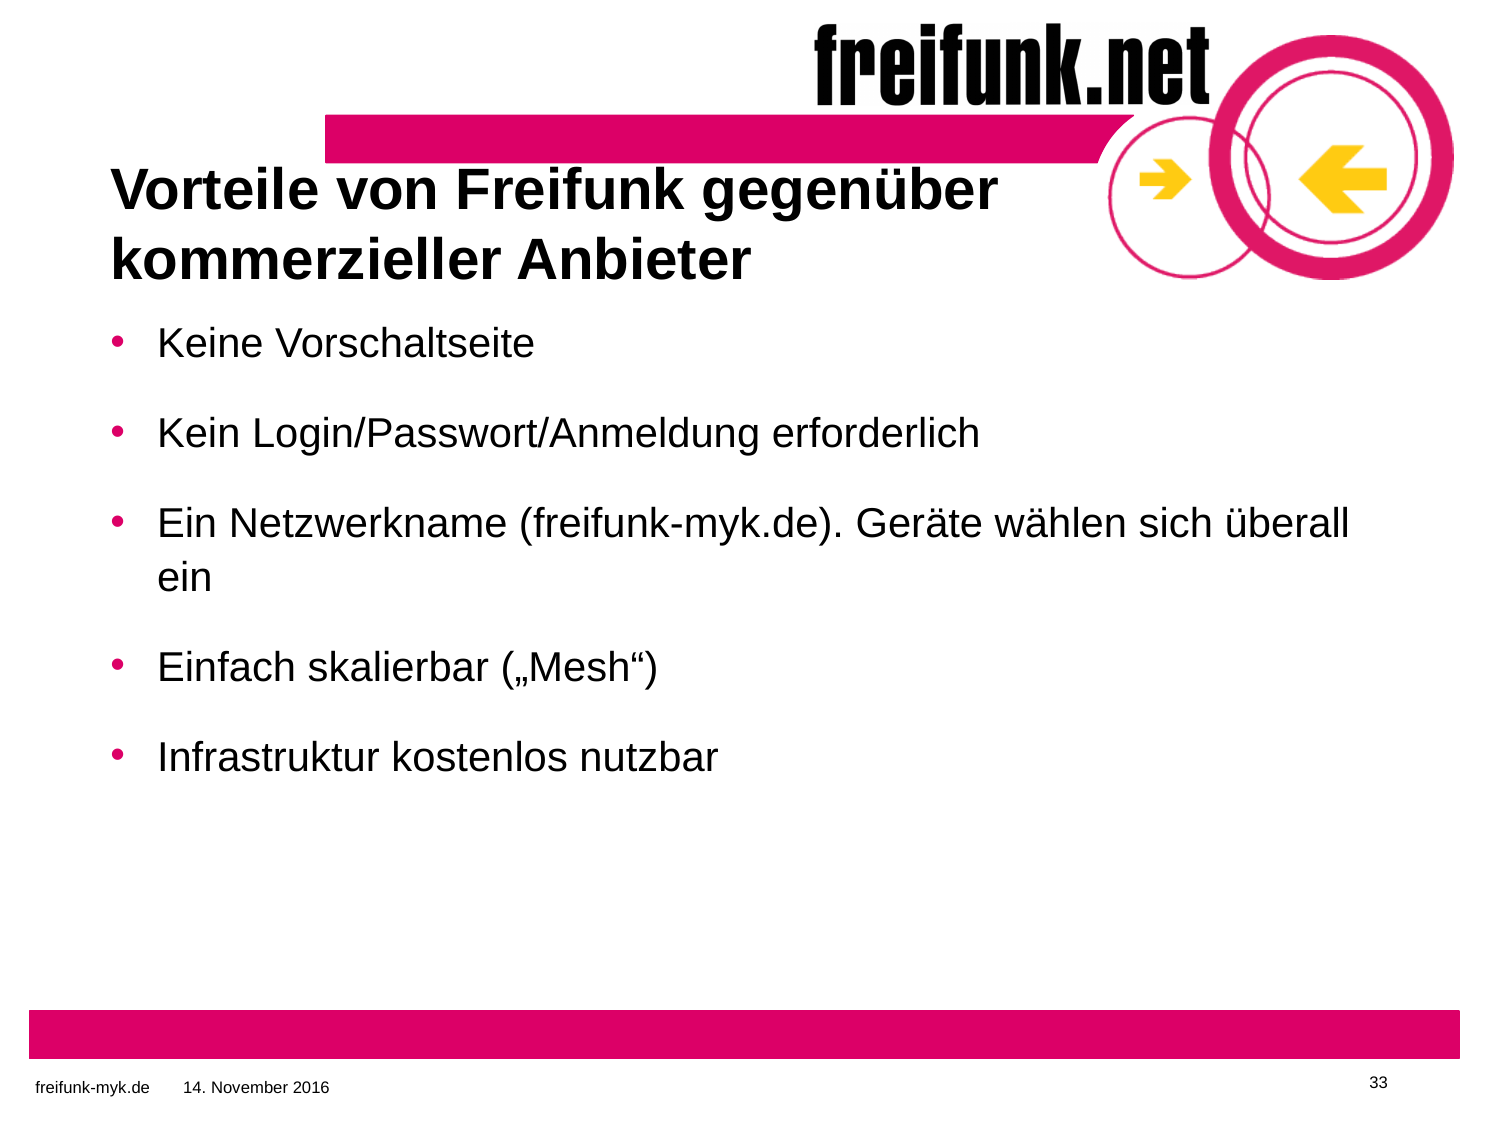

# Vorteile von Freifunk gegenüber kommerzieller Anbieter
Keine Vorschaltseite
Kein Login/Passwort/Anmeldung erforderlich
Ein Netzwerkname (freifunk-myk.de). Geräte wählen sich überall ein
Einfach skalierbar („Mesh“)
Infrastruktur kostenlos nutzbar
33
freifunk-myk.de